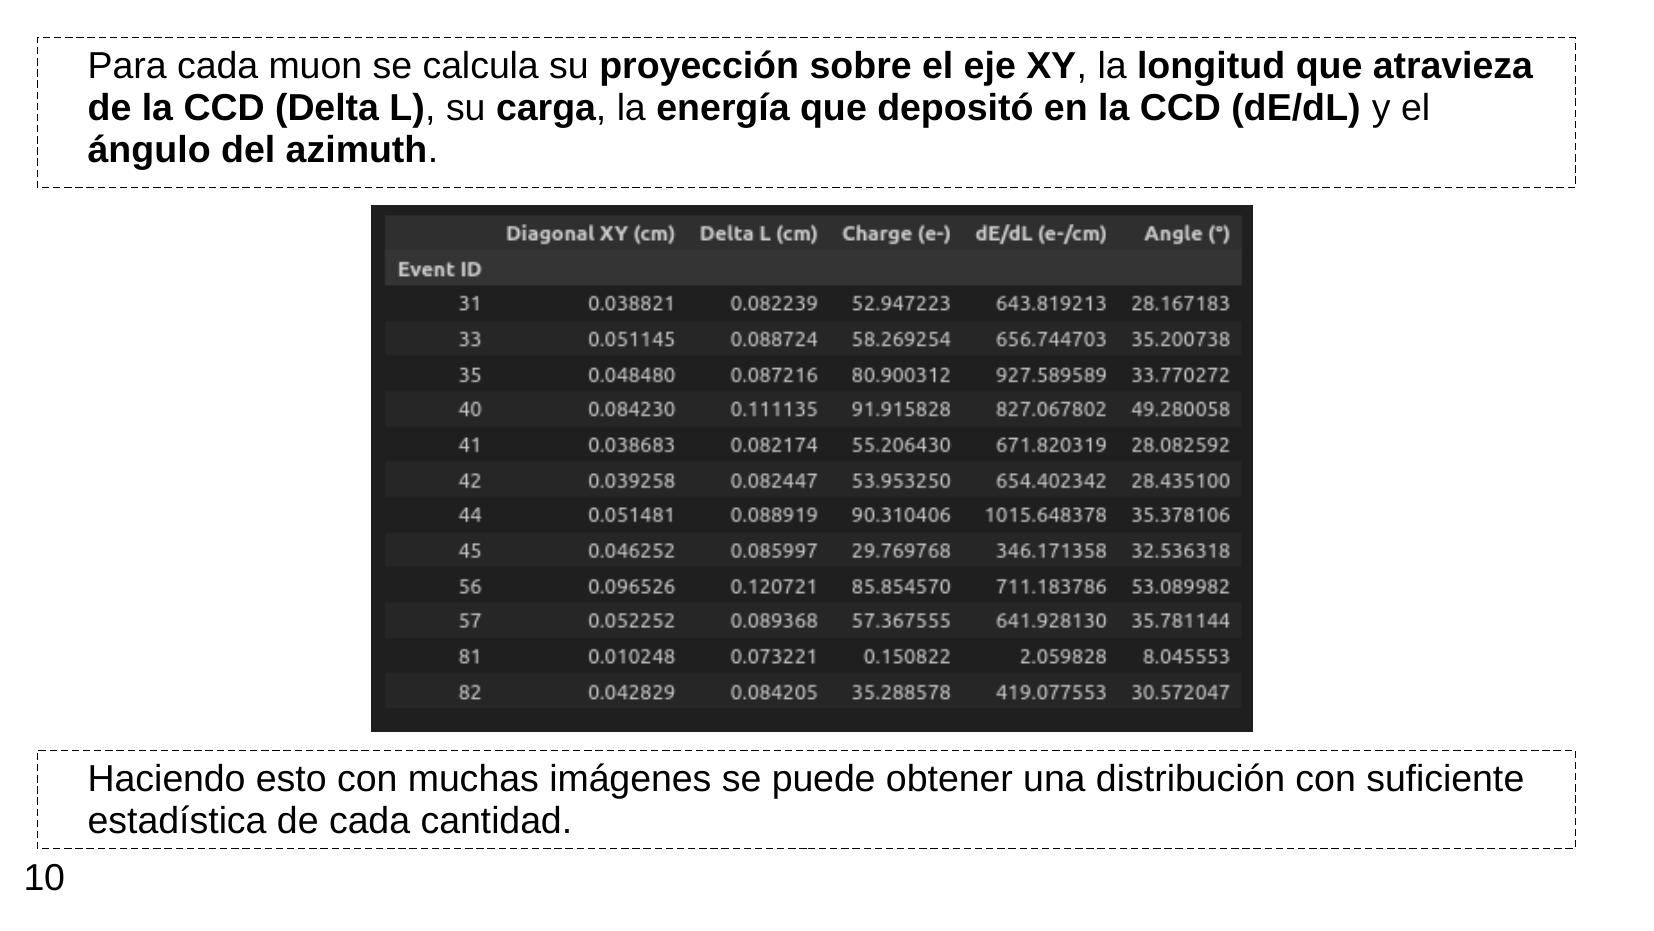

Para cada muon se calcula su proyección sobre el eje XY, la longitud que atravieza de la CCD (Delta L), su carga, la energía que depositó en la CCD (dE/dL) y el ángulo del azimuth.
Haciendo esto con muchas imágenes se puede obtener una distribución con suficiente estadística de cada cantidad.